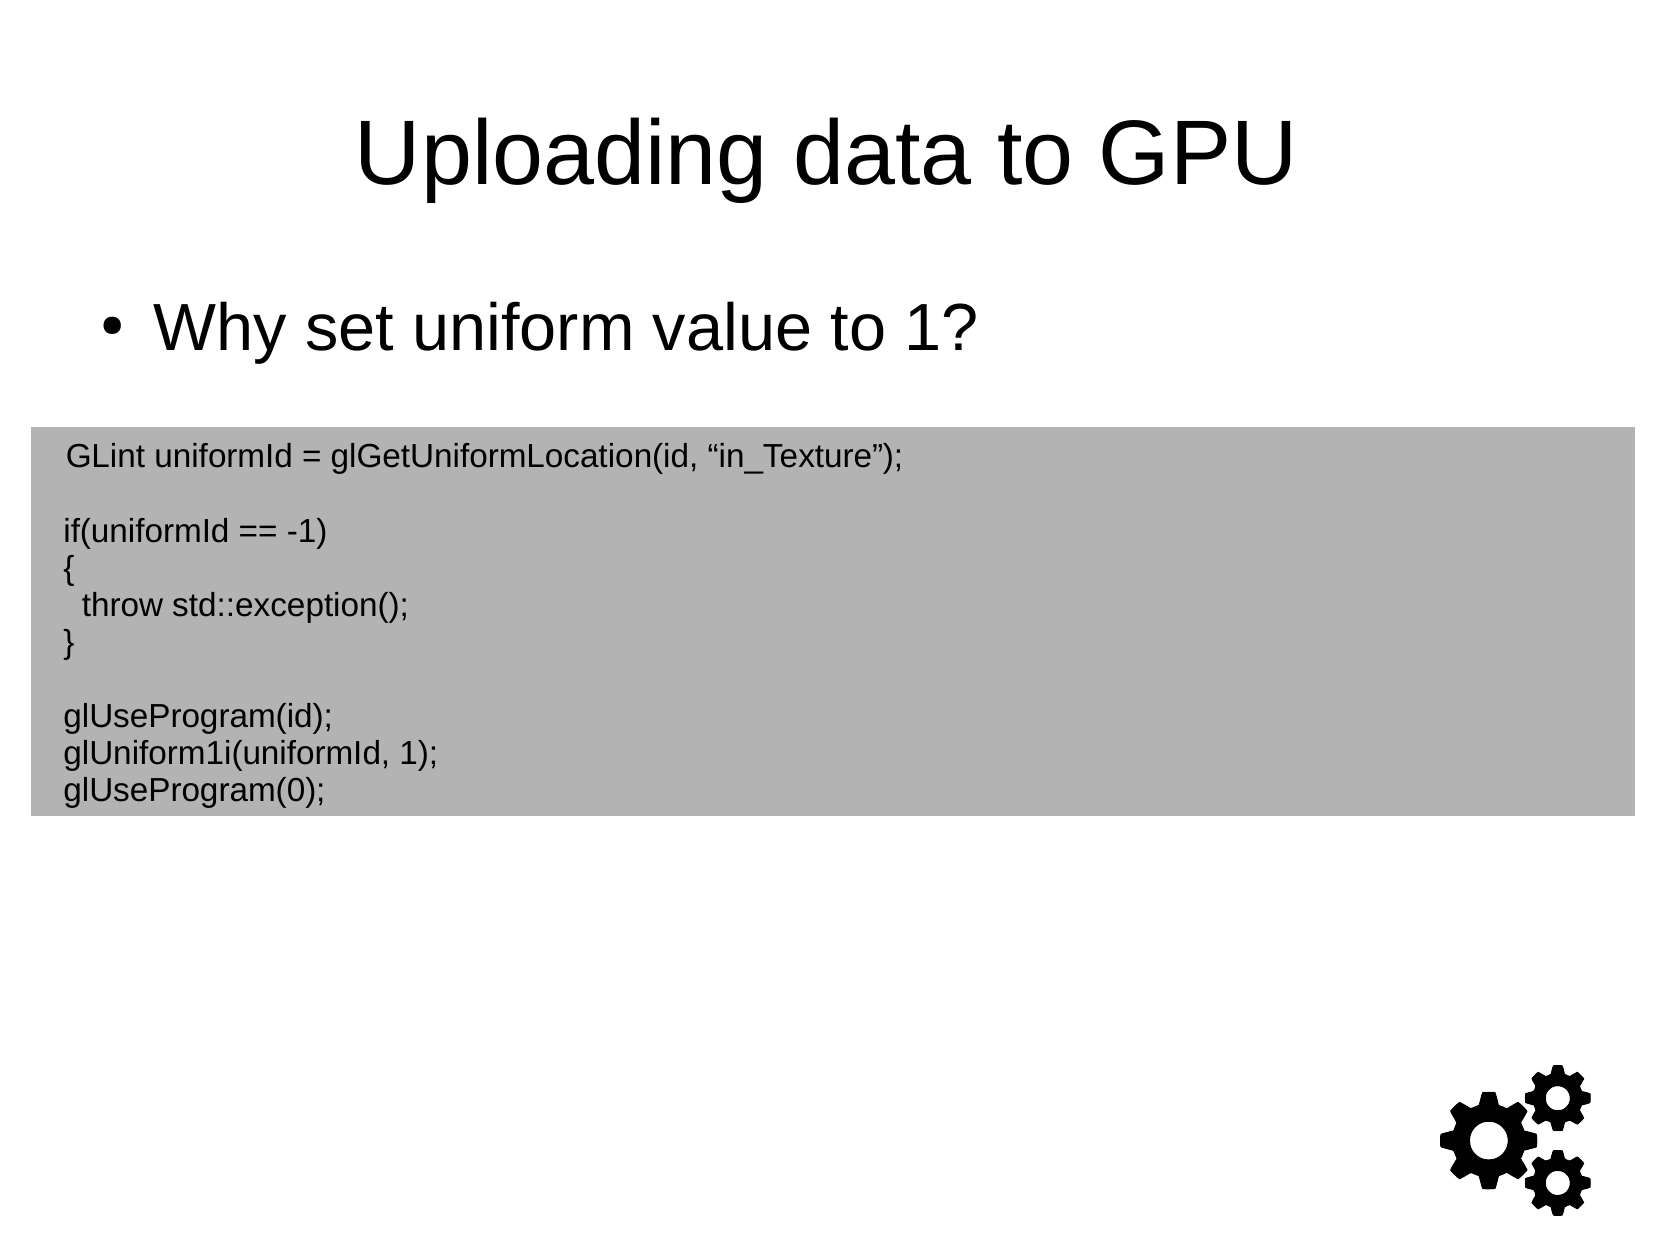

# Uploading data to GPU
Why set uniform value to 1?
| GLint uniformId = glGetUniformLocation(id, “in\_Texture”); if(uniformId == -1) { throw std::exception(); } glUseProgram(id); glUniform1i(uniformId, 1); glUseProgram(0); |
| --- |